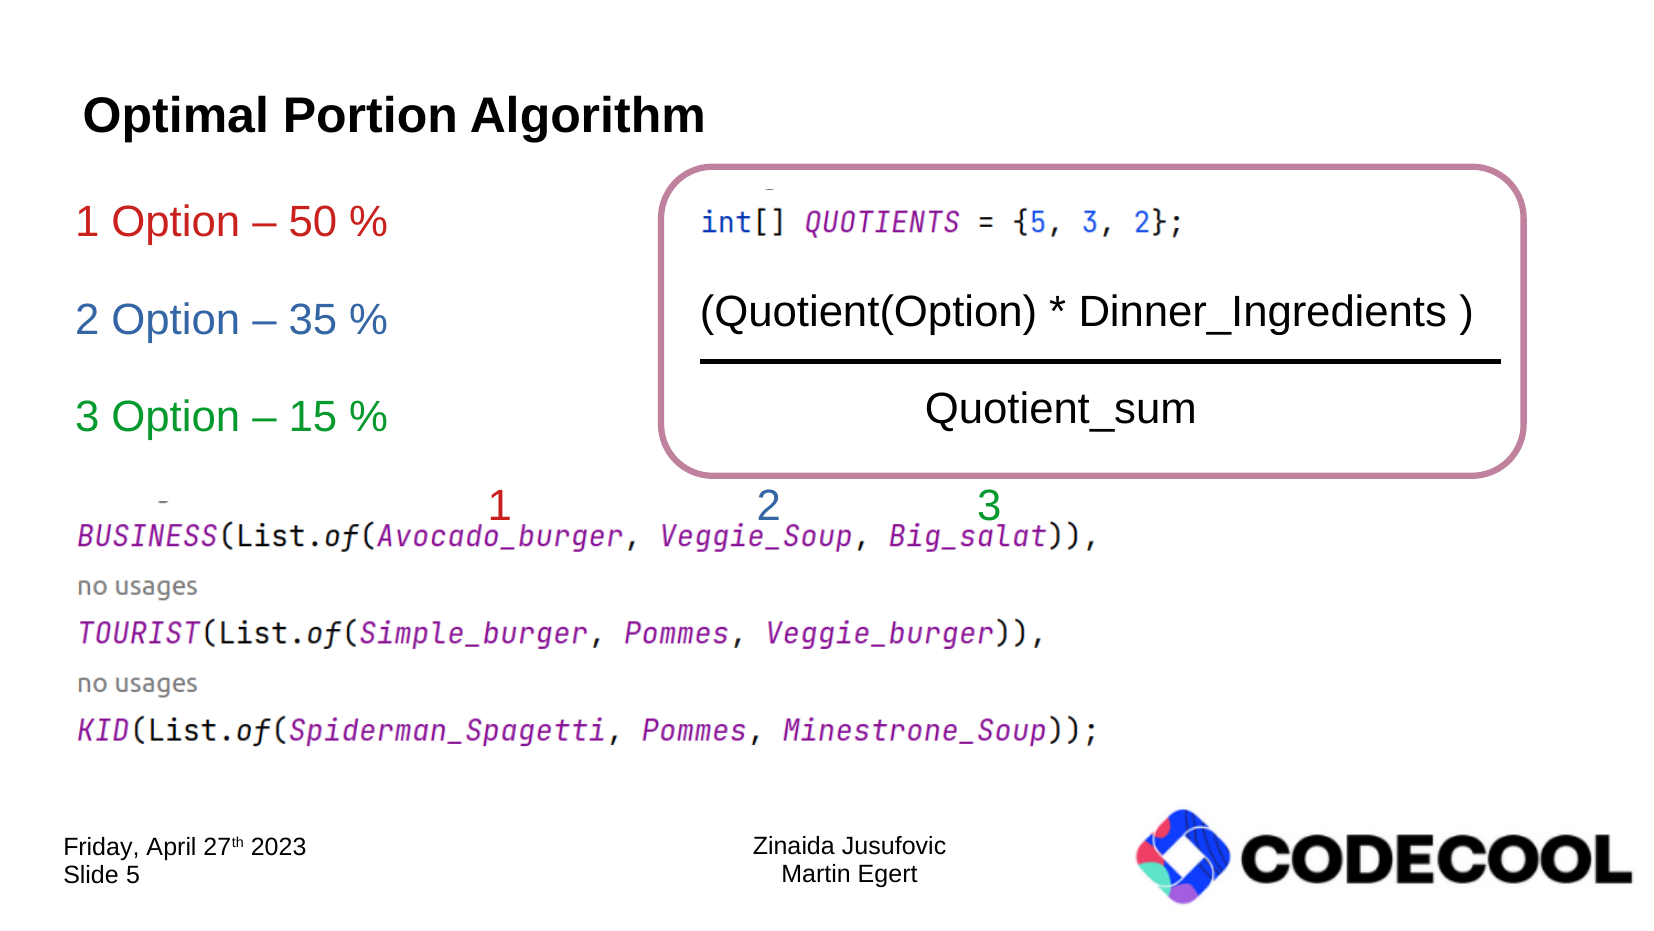

Optimal Portion Algorithm
(Quotient(Option) * Dinner_Ingredients )
			Quotient_sum
# 1 Option – 50 % 2 Option – 35 % 3 Option – 15 %
1 2 3
Zinaida Jusufovic
Martin Egert
Friday, April 27th 2023
Slide